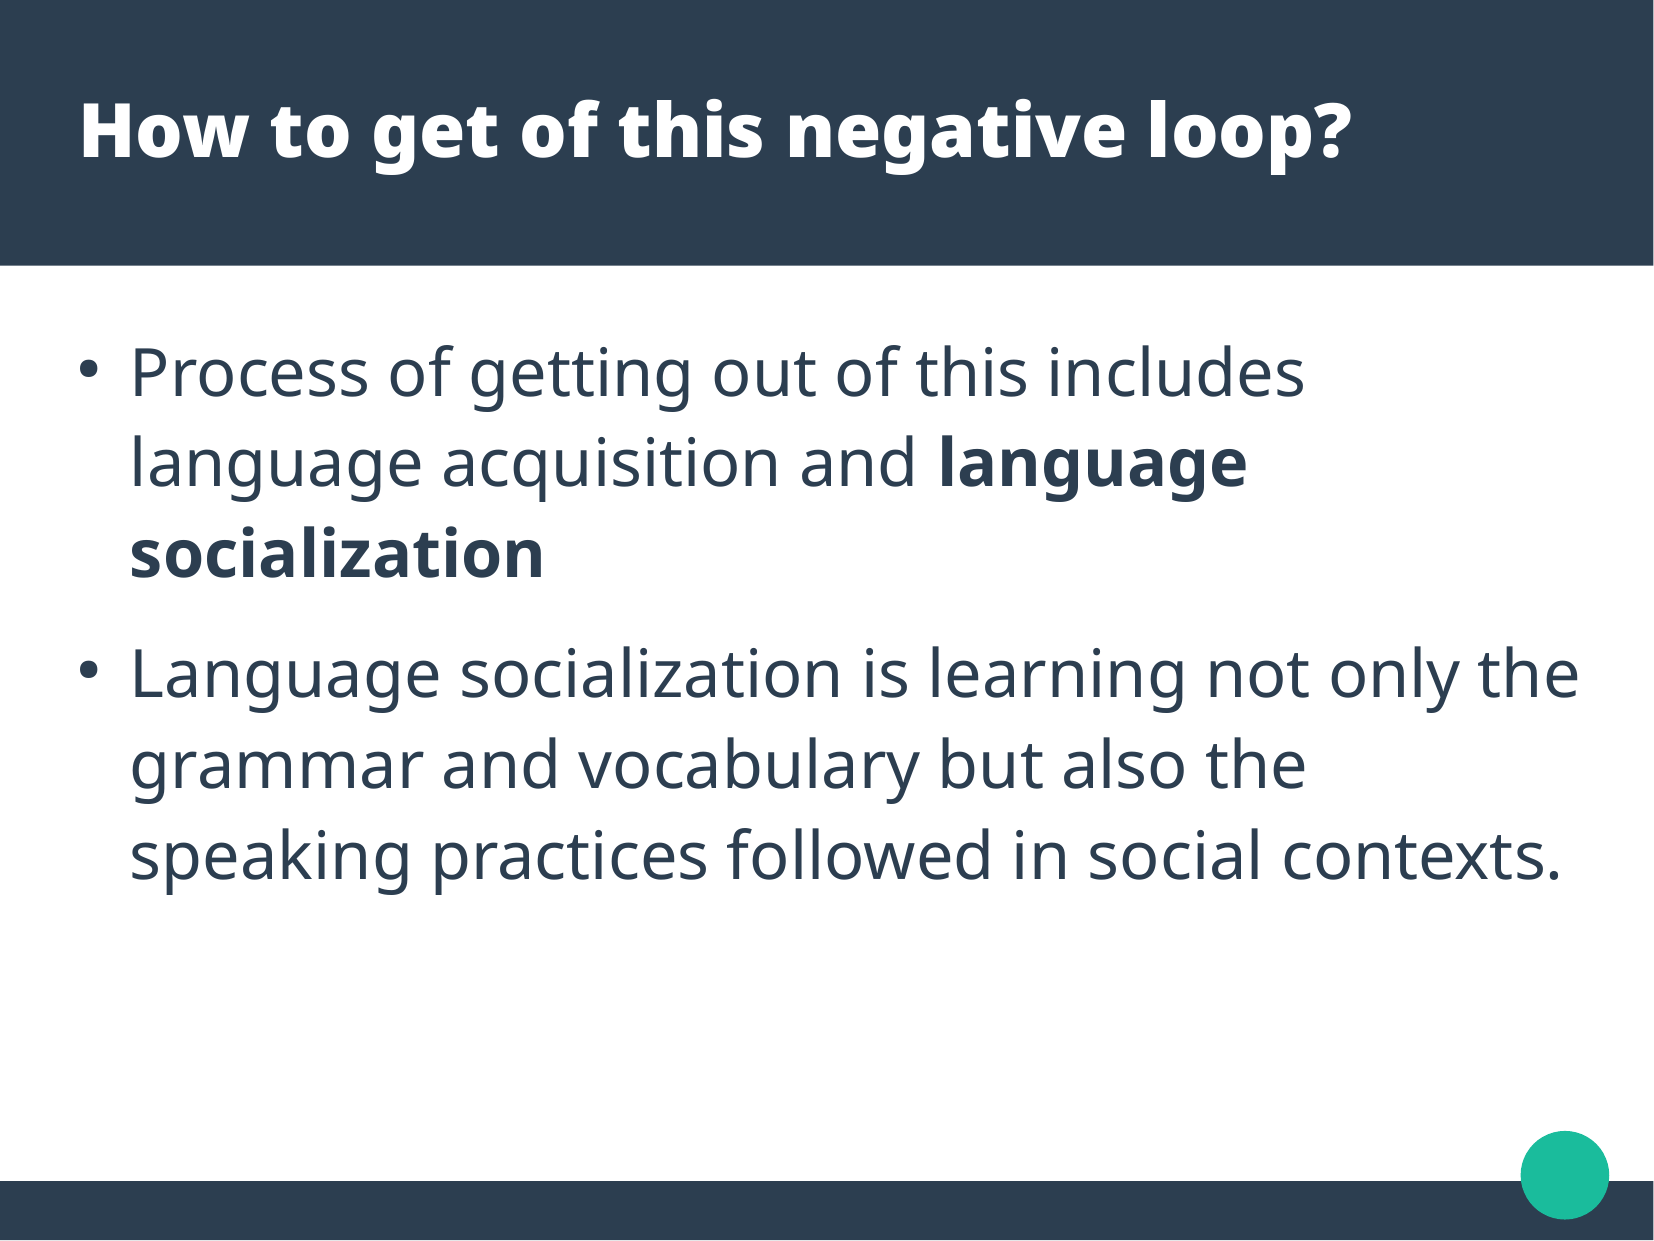

# How to get of this negative loop?
Process of getting out of this includes language acquisition and language socialization
Language socialization is learning not only the grammar and vocabulary but also the speaking practices followed in social contexts.